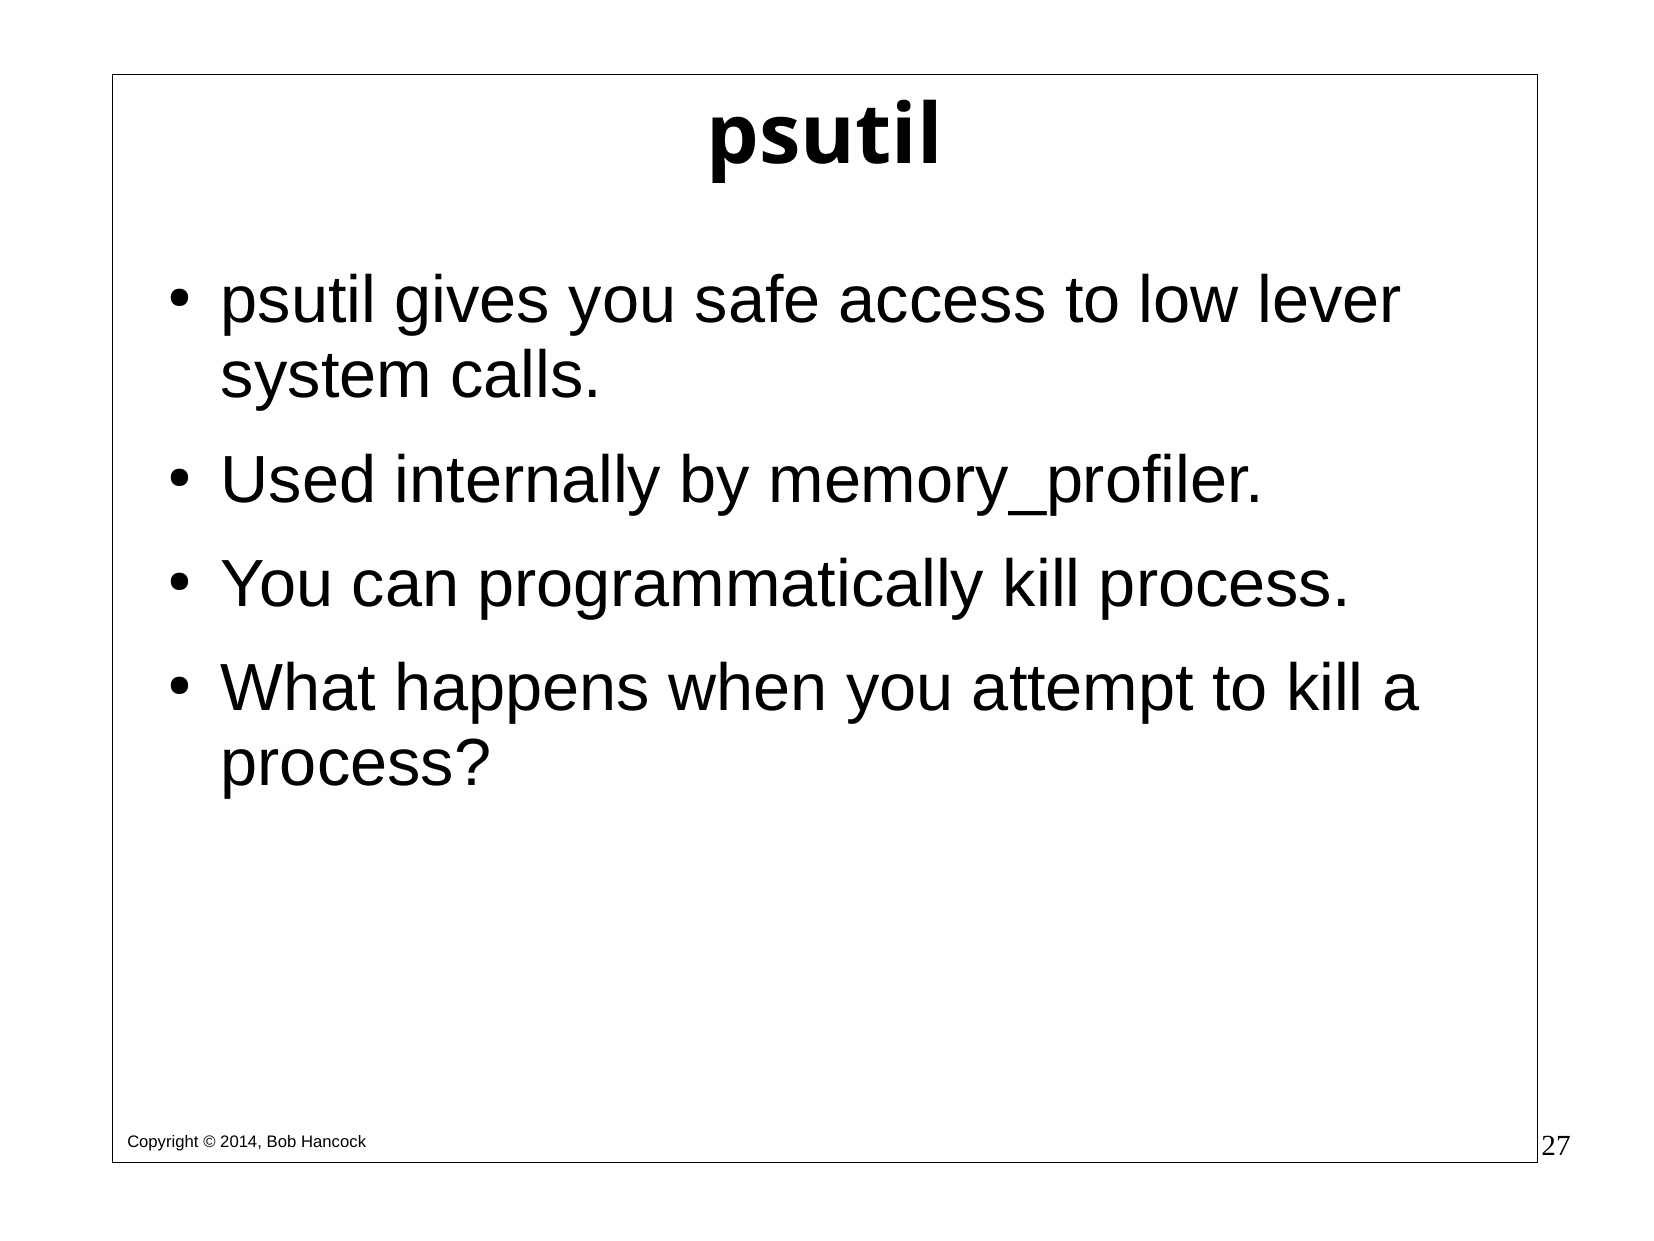

# psutil
psutil gives you safe access to low lever system calls.
Used internally by memory_profiler.
You can programmatically kill process.
What happens when you attempt to kill a process?
Copyright © 2014, Bob Hancock
27